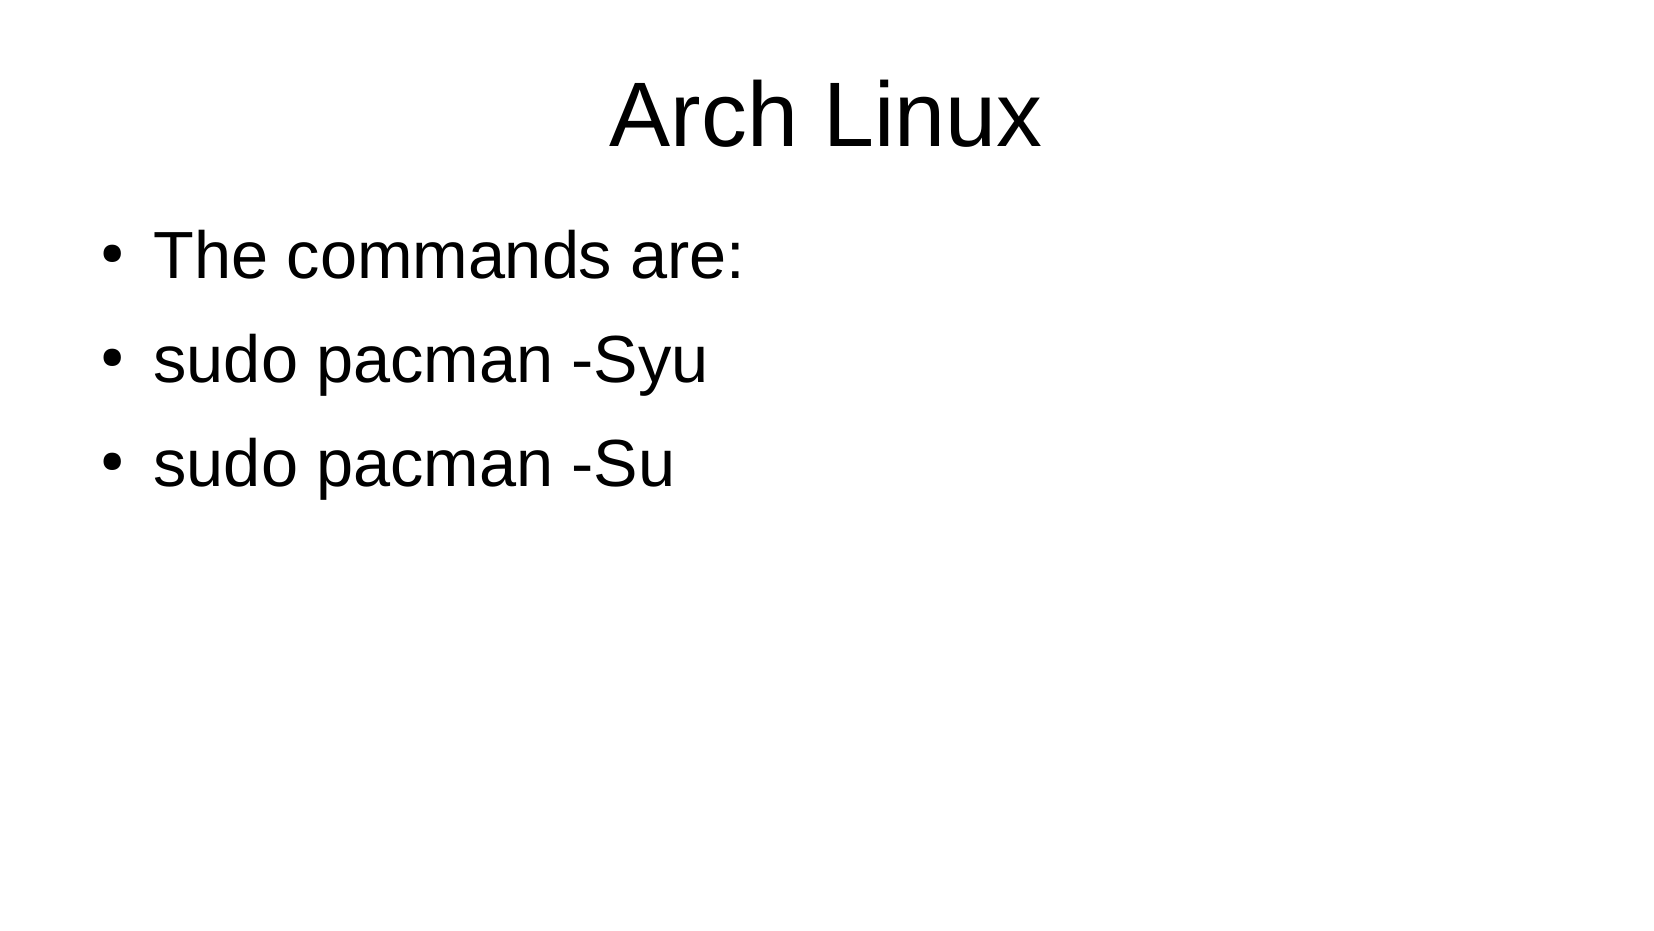

# Arch Linux
The commands are:
sudo pacman -Syu
sudo pacman -Su